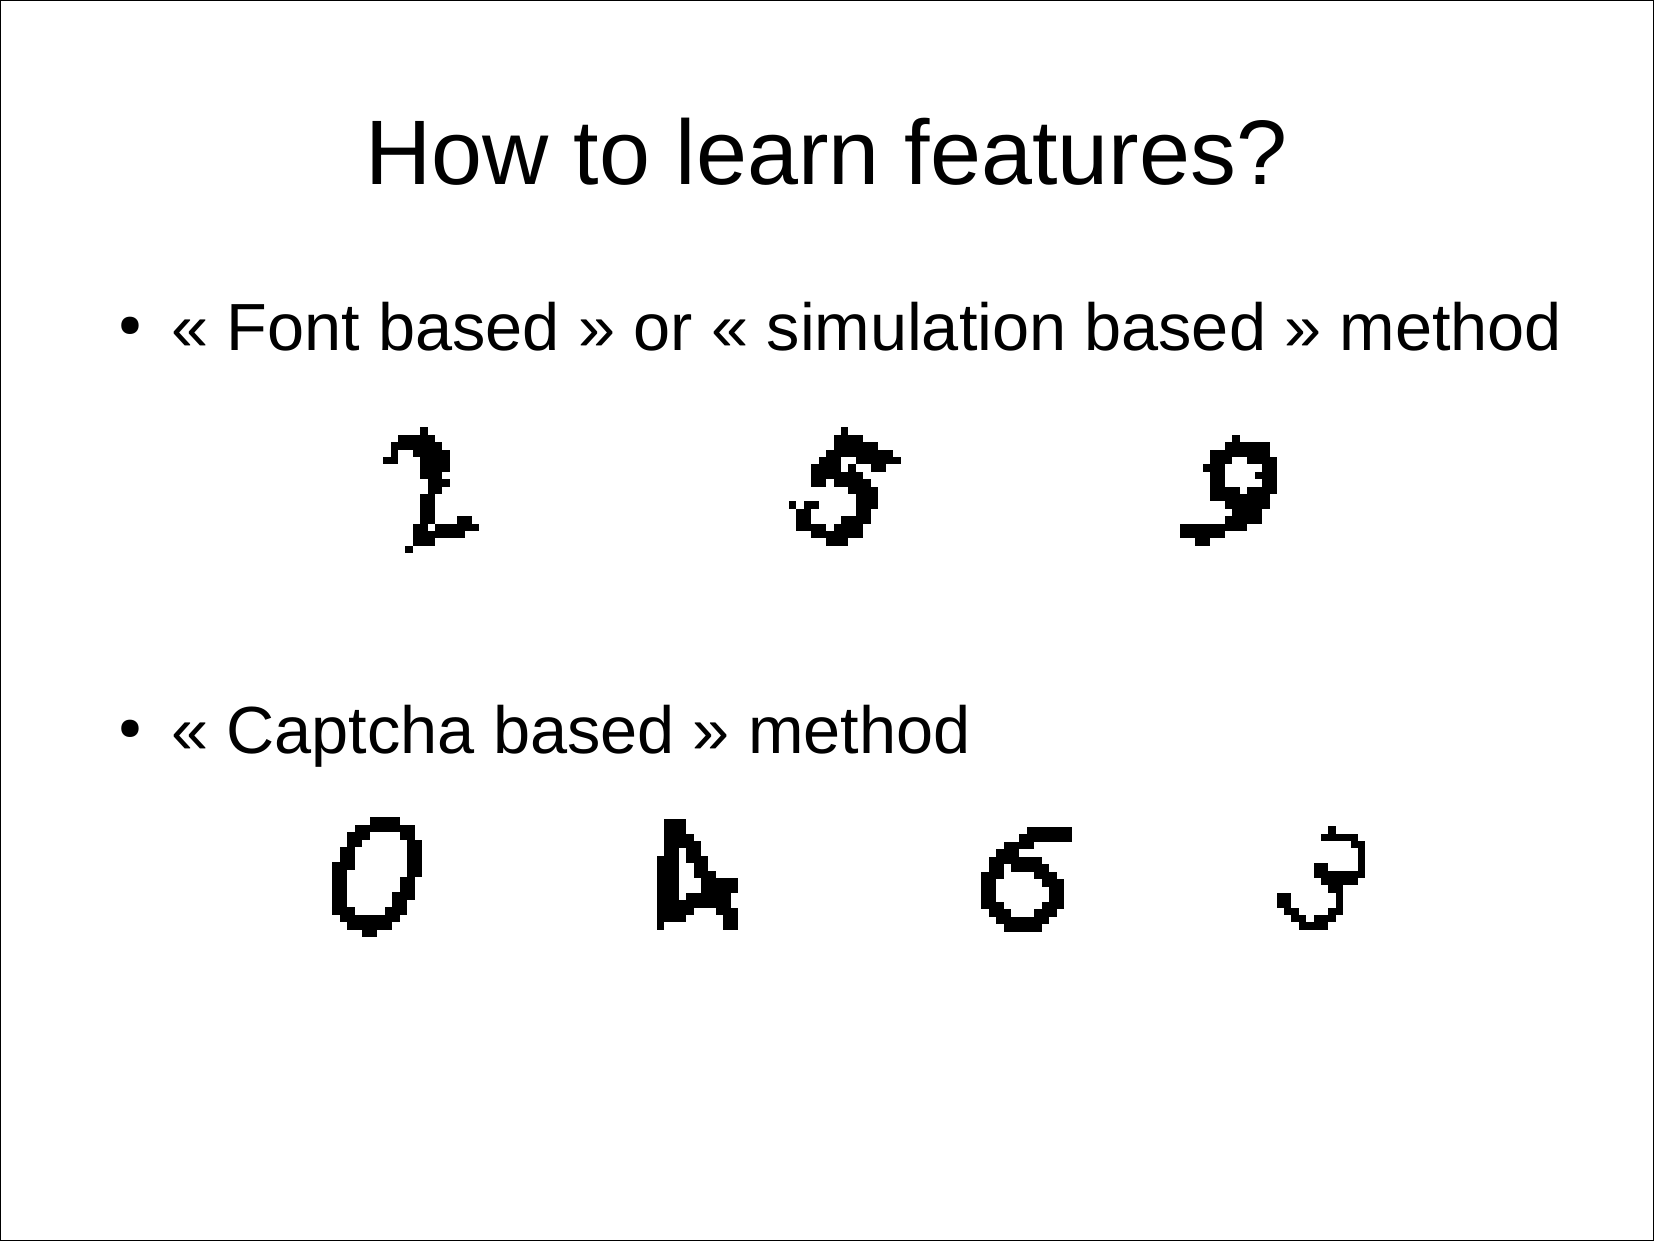

# How to learn features?
« Font based » or « simulation based » method
« Captcha based » method